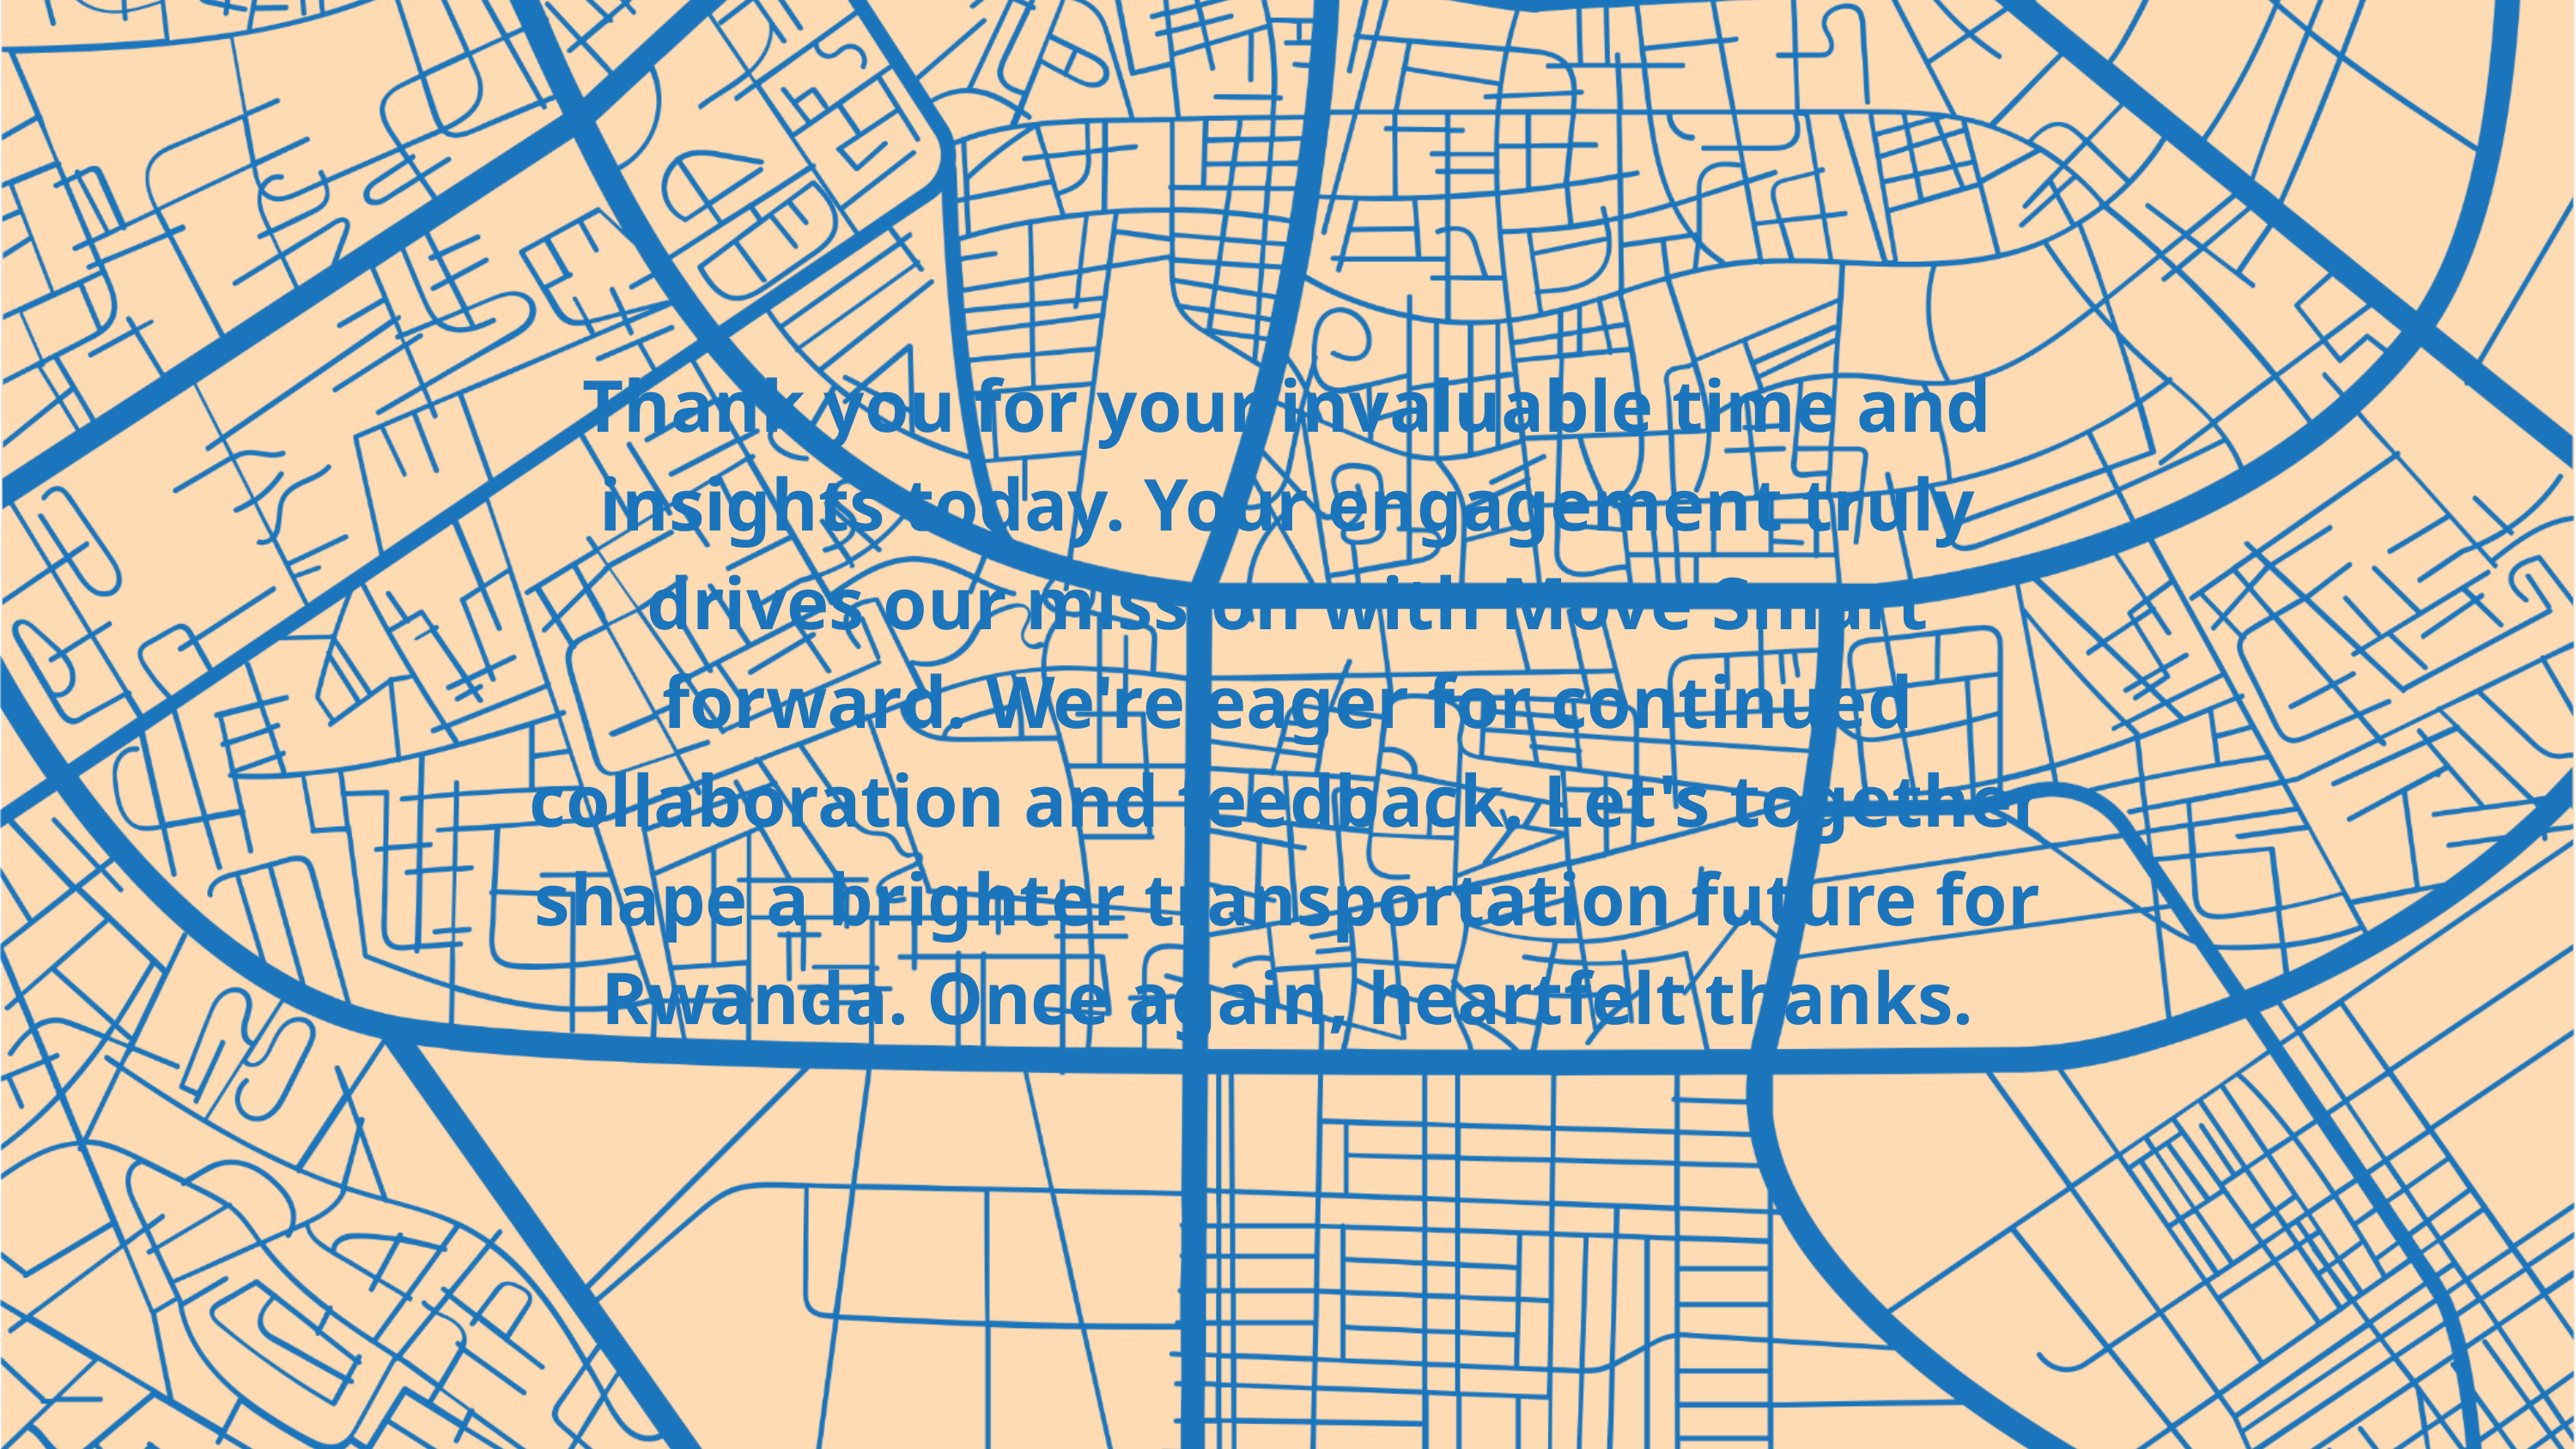

Thank you for your invaluable time and insights today. Your engagement truly drives our mission with Move Smart forward. We're eager for continued collaboration and feedback. Let's together shape a brighter transportation future for Rwanda. Once again, heartfelt thanks.